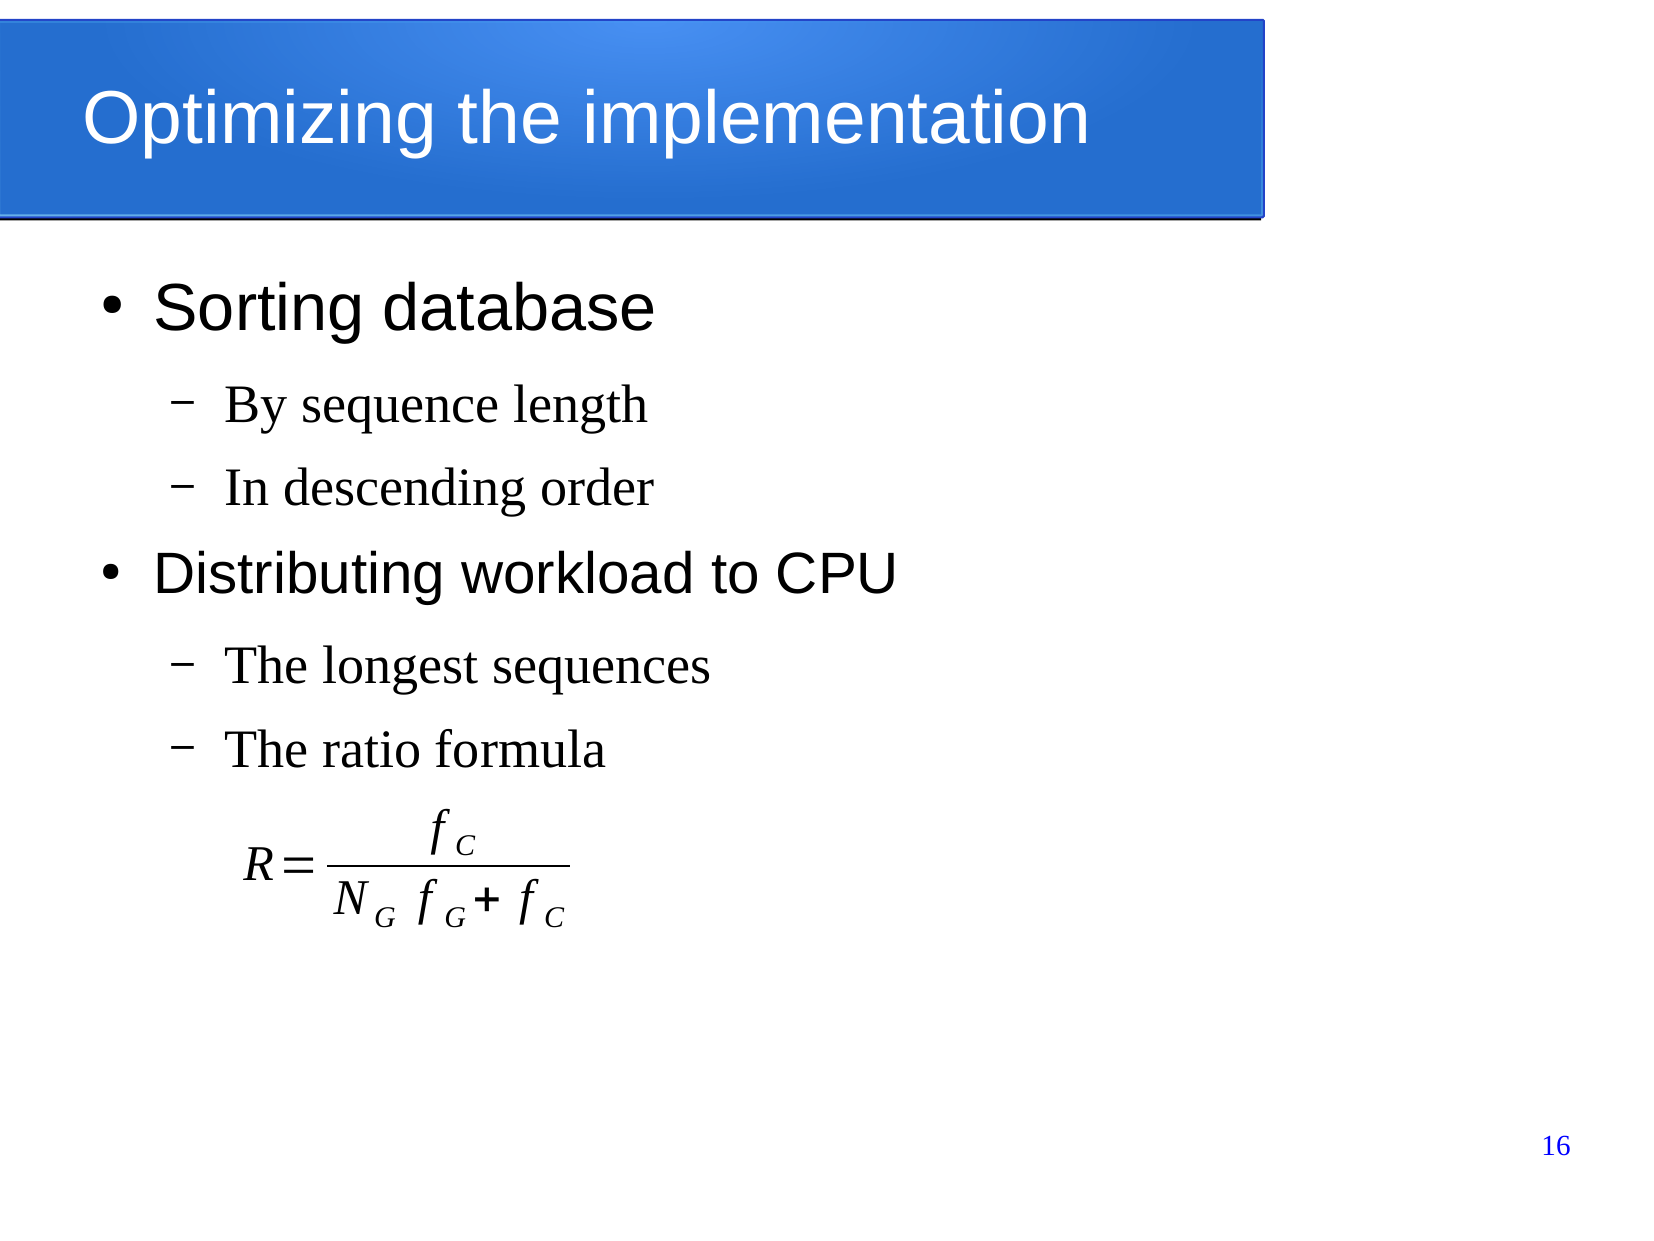

# Optimizing the implementation
Sorting database
By sequence length
In descending order
Distributing workload to CPU
The longest sequences
The ratio formula
16